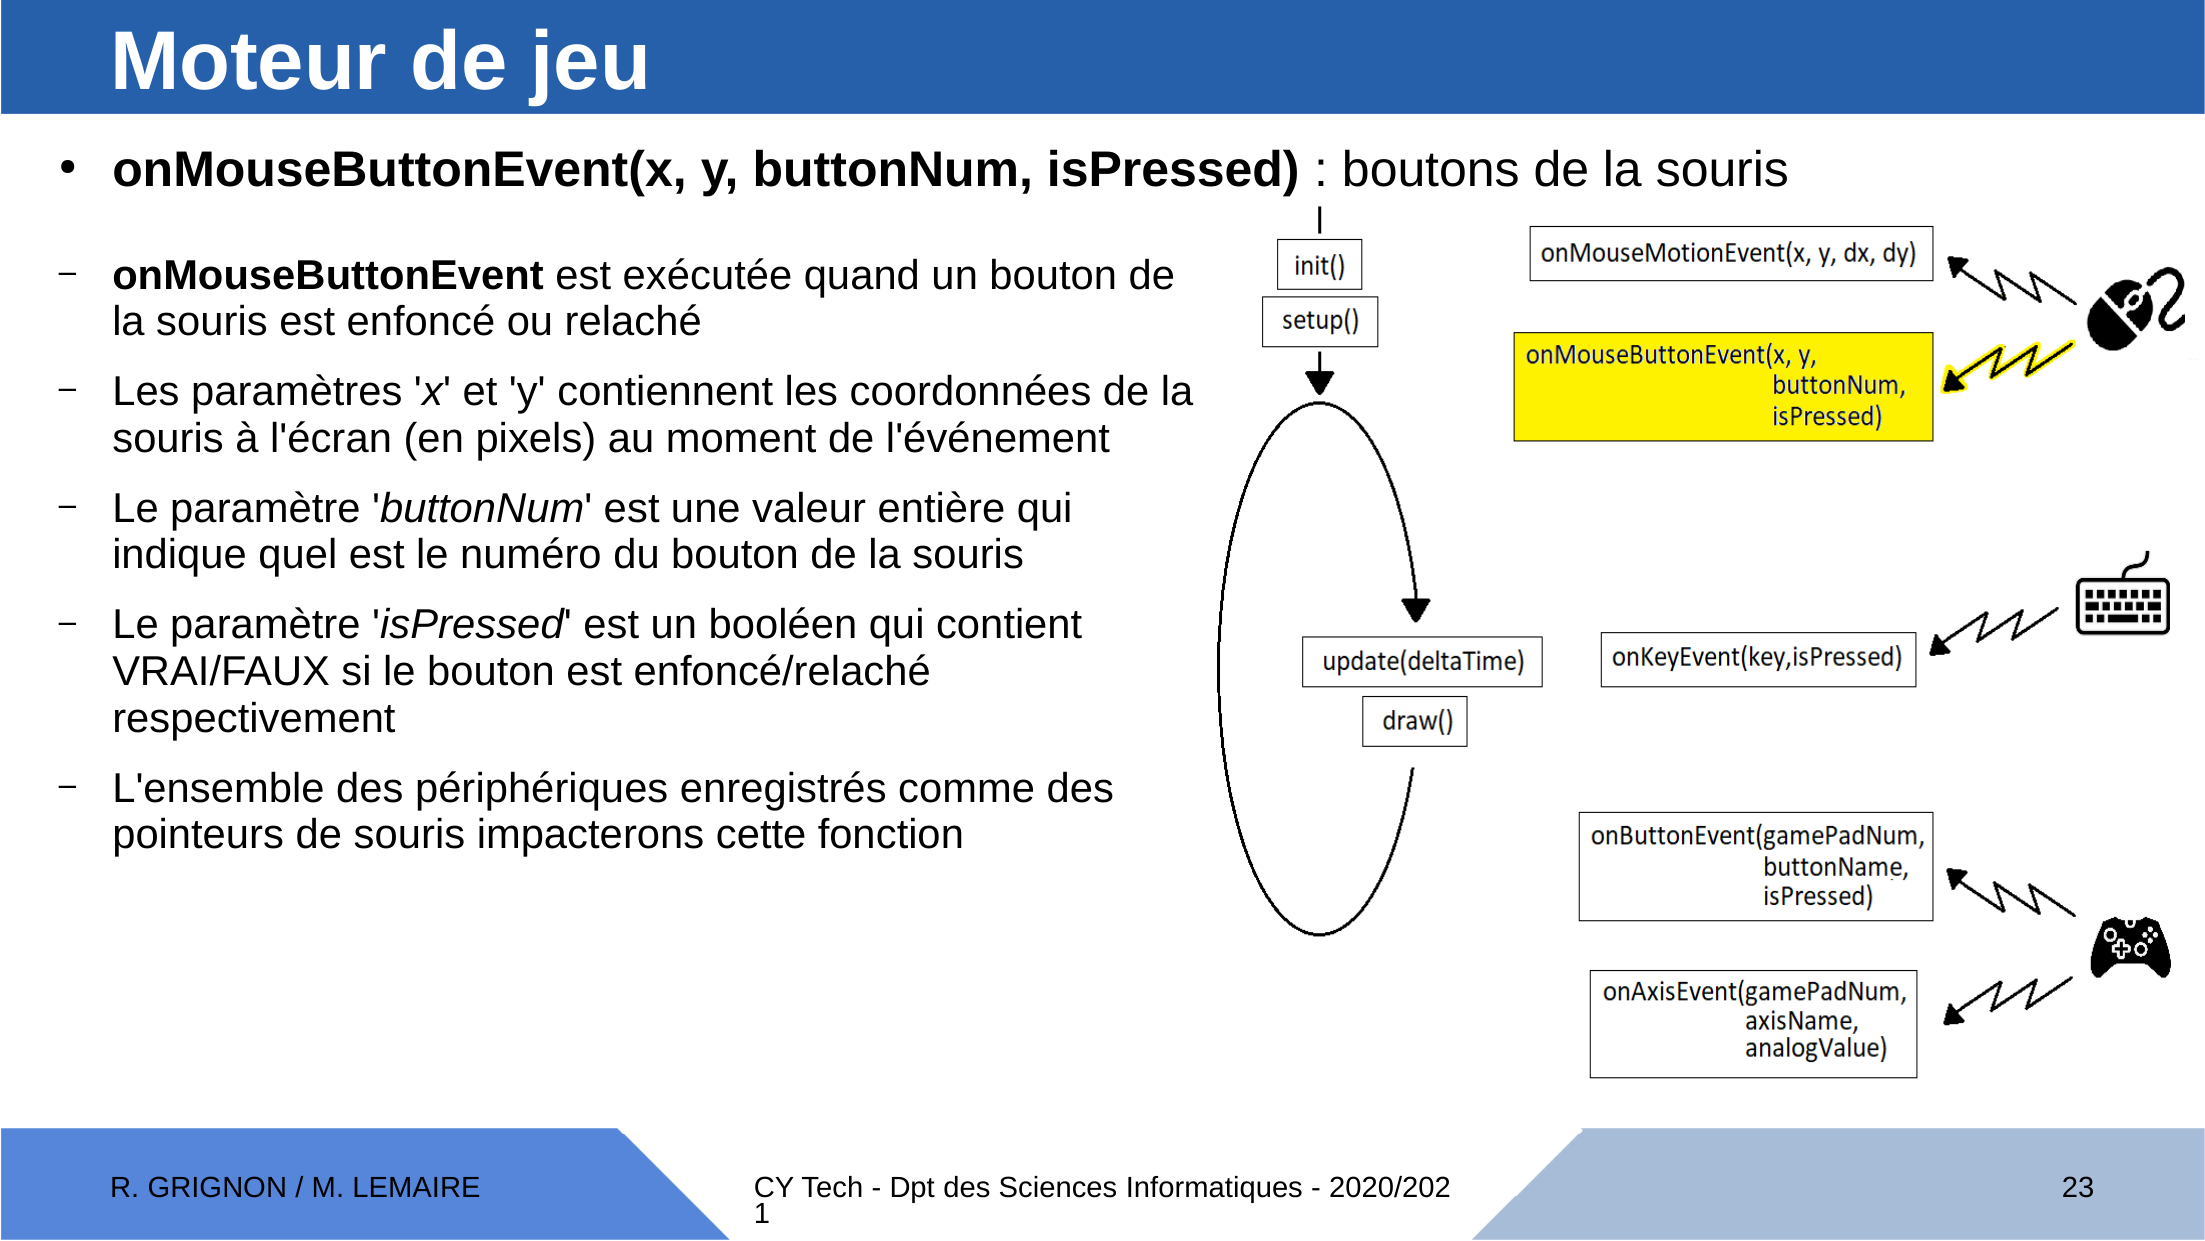

# Moteur de jeu
onMouseButtonEvent(x, y, buttonNum, isPressed) : boutons de la souris
onMouseButtonEvent est exécutée quand un bouton de la souris est enfoncé ou relaché
Les paramètres 'x' et 'y' contiennent les coordonnées de la souris à l'écran (en pixels) au moment de l'événement
Le paramètre 'buttonNum' est une valeur entière qui indique quel est le numéro du bouton de la souris
Le paramètre 'isPressed' est un booléen qui contient VRAI/FAUX si le bouton est enfoncé/relaché respectivement
L'ensemble des périphériques enregistrés comme des pointeurs de souris impacterons cette fonction
R. GRIGNON / M. LEMAIRE
CY Tech - Dpt des Sciences Informatiques - 2020/2021
23